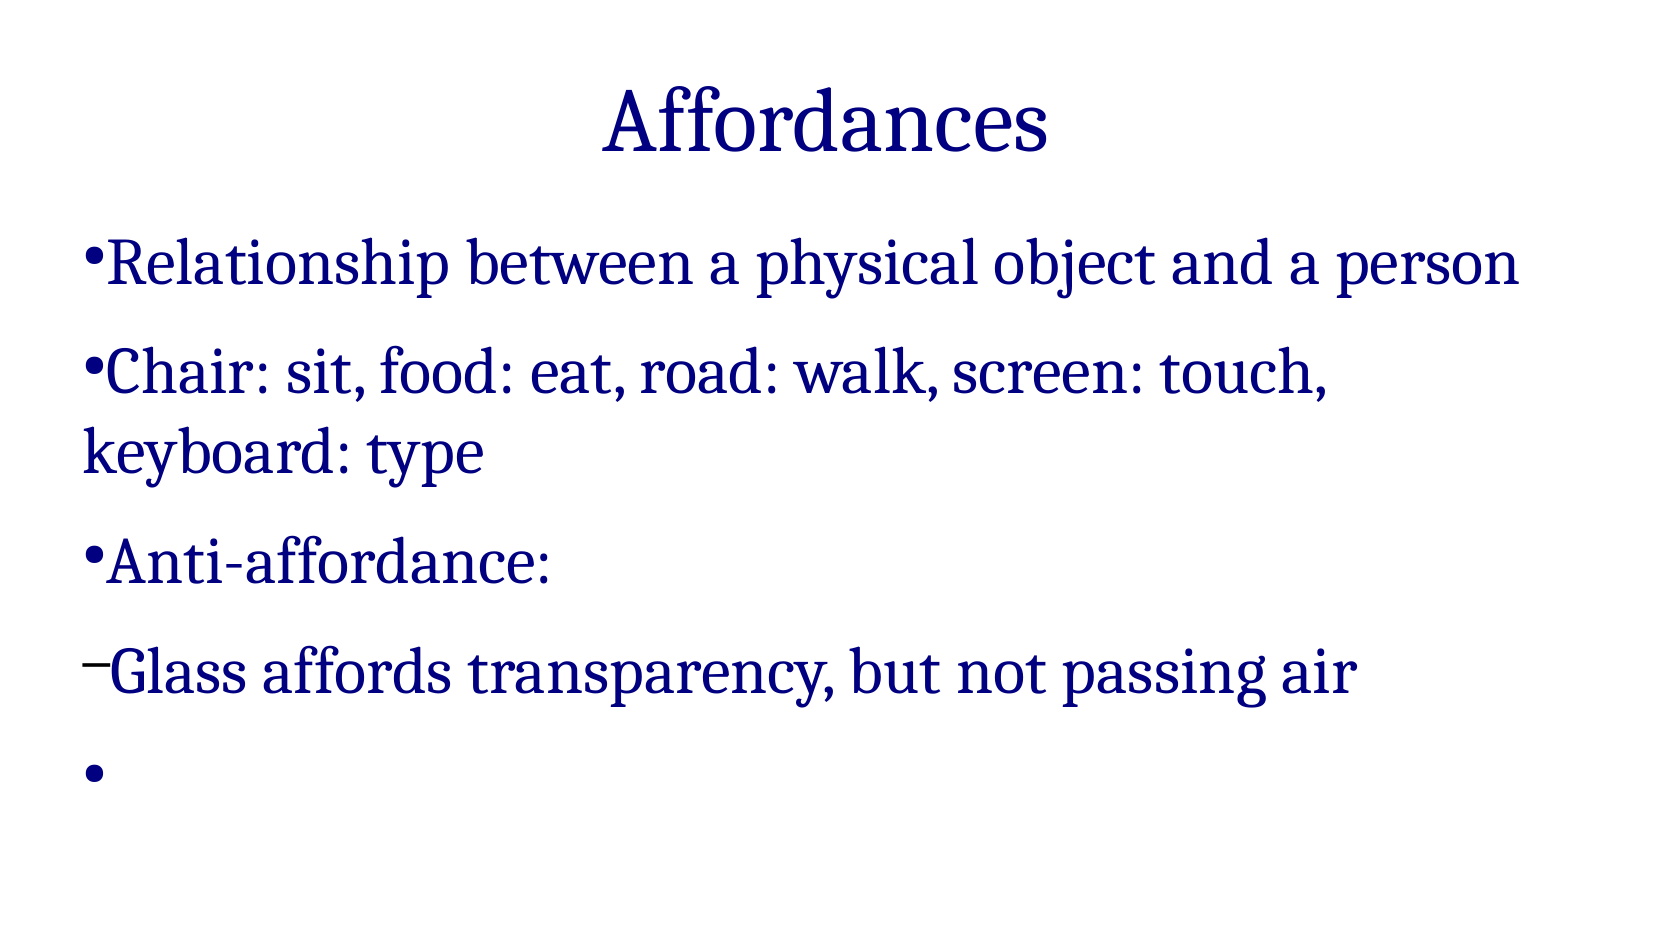

# Affordances
Relationship between a physical object and a person
Chair: sit, food: eat, road: walk, screen: touch, keyboard: type
Anti-affordance:
Glass affords transparency, but not passing air